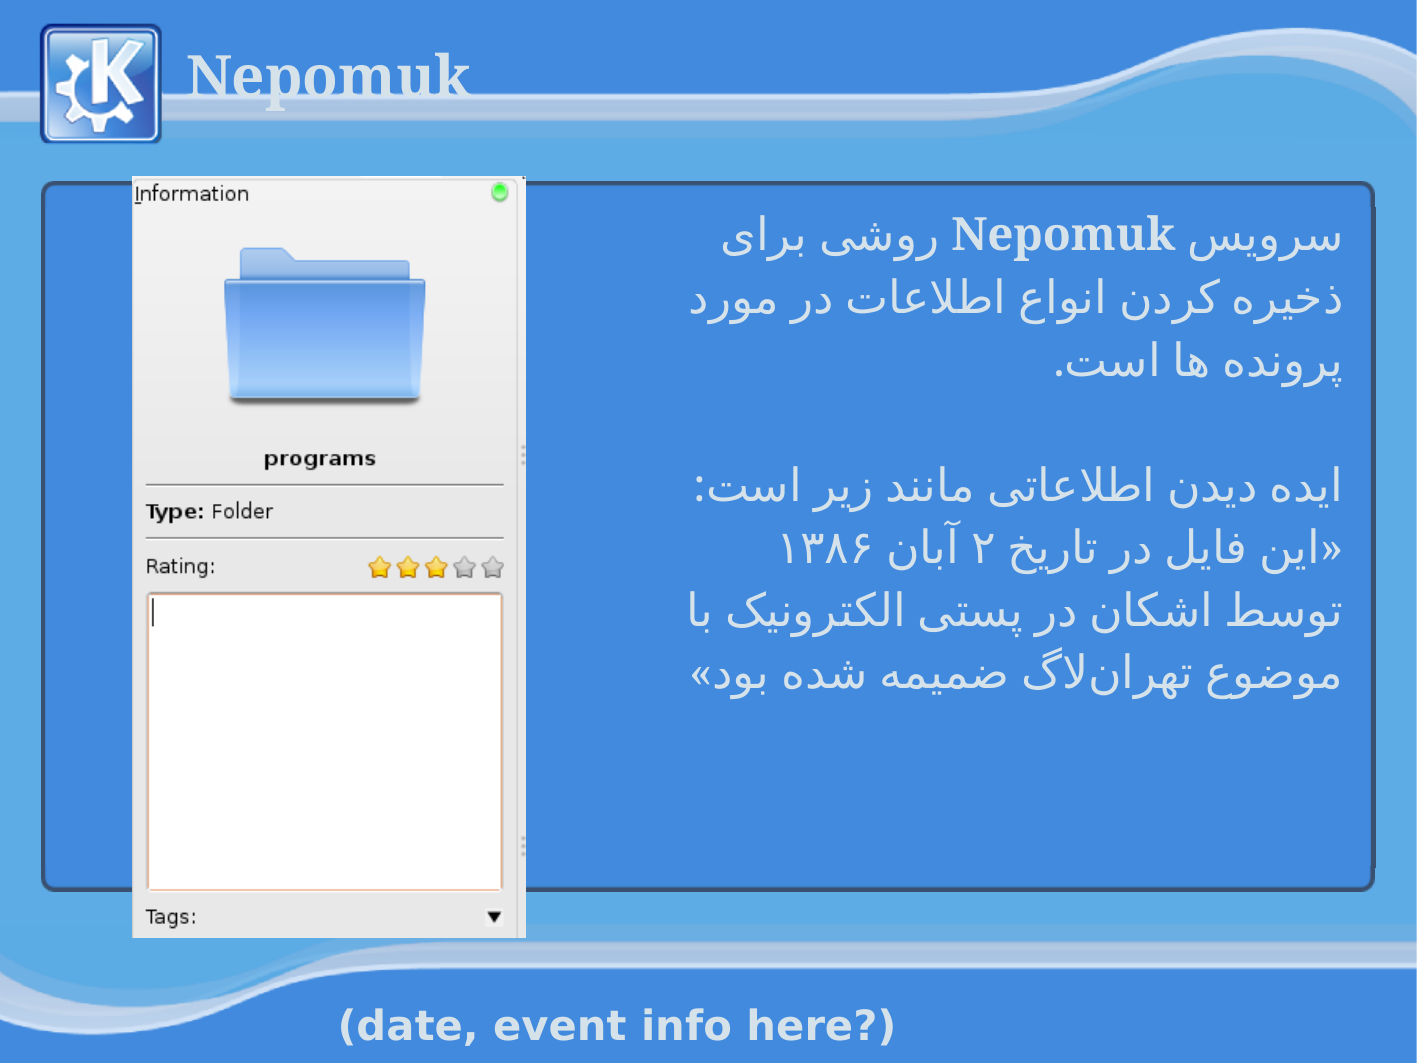

Nepomuk
سرویس Nepomuk روشی برای ذخیره کردن انواع اطلاعات در مورد پرونده ها است.
ایده دیدن اطلاعاتی مانند زیر است: «این فایل در تاریخ ۲ آبان ۱۳۸۶ توسط اشکان در پستی الکترونیک با موضوع تهران‌لاگ ضمیمه شده بود»